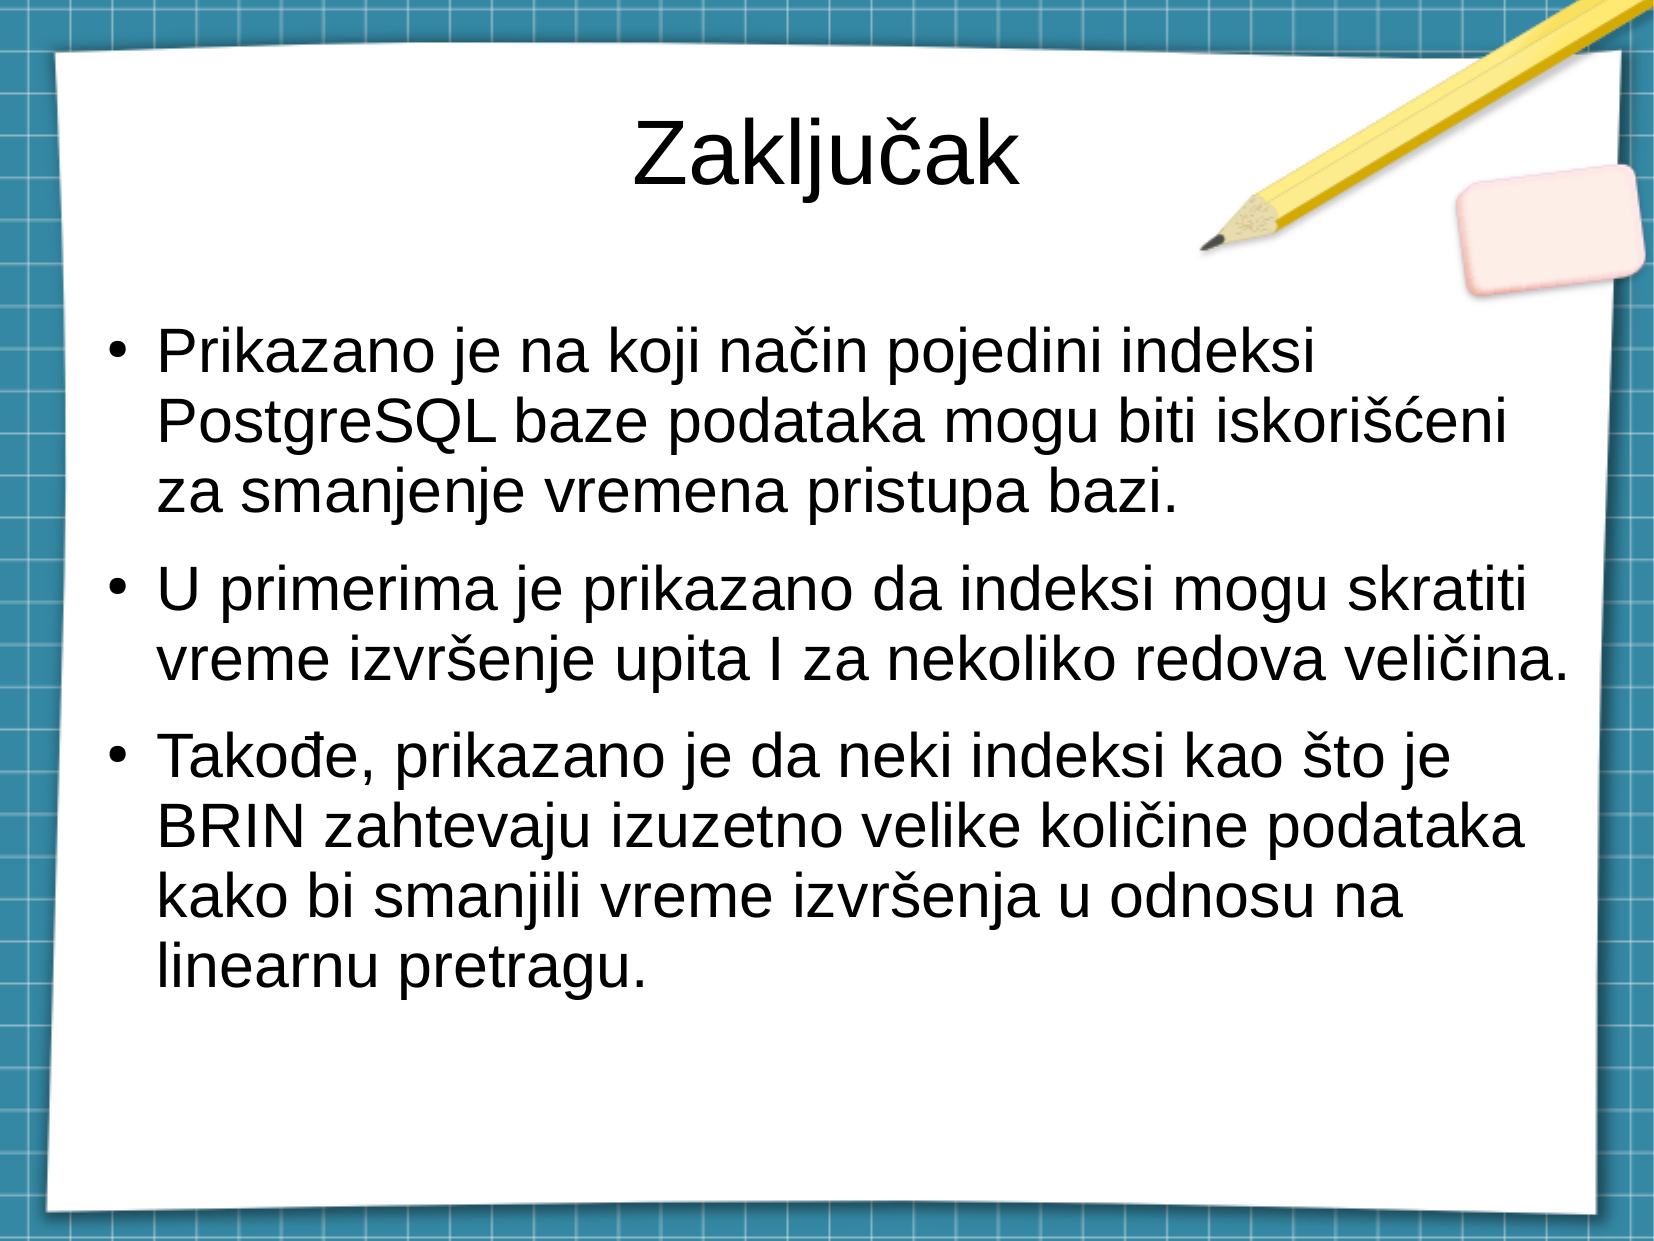

# Zaključak
Prikazano je na koji način pojedini indeksi PostgreSQL baze podataka mogu biti iskorišćeni za smanjenje vremena pristupa bazi.
U primerima je prikazano da indeksi mogu skratiti vreme izvršenje upita I za nekoliko redova veličina.
Takođe, prikazano je da neki indeksi kao što je BRIN zahtevaju izuzetno velike količine podataka kako bi smanjili vreme izvršenja u odnosu na linearnu pretragu.